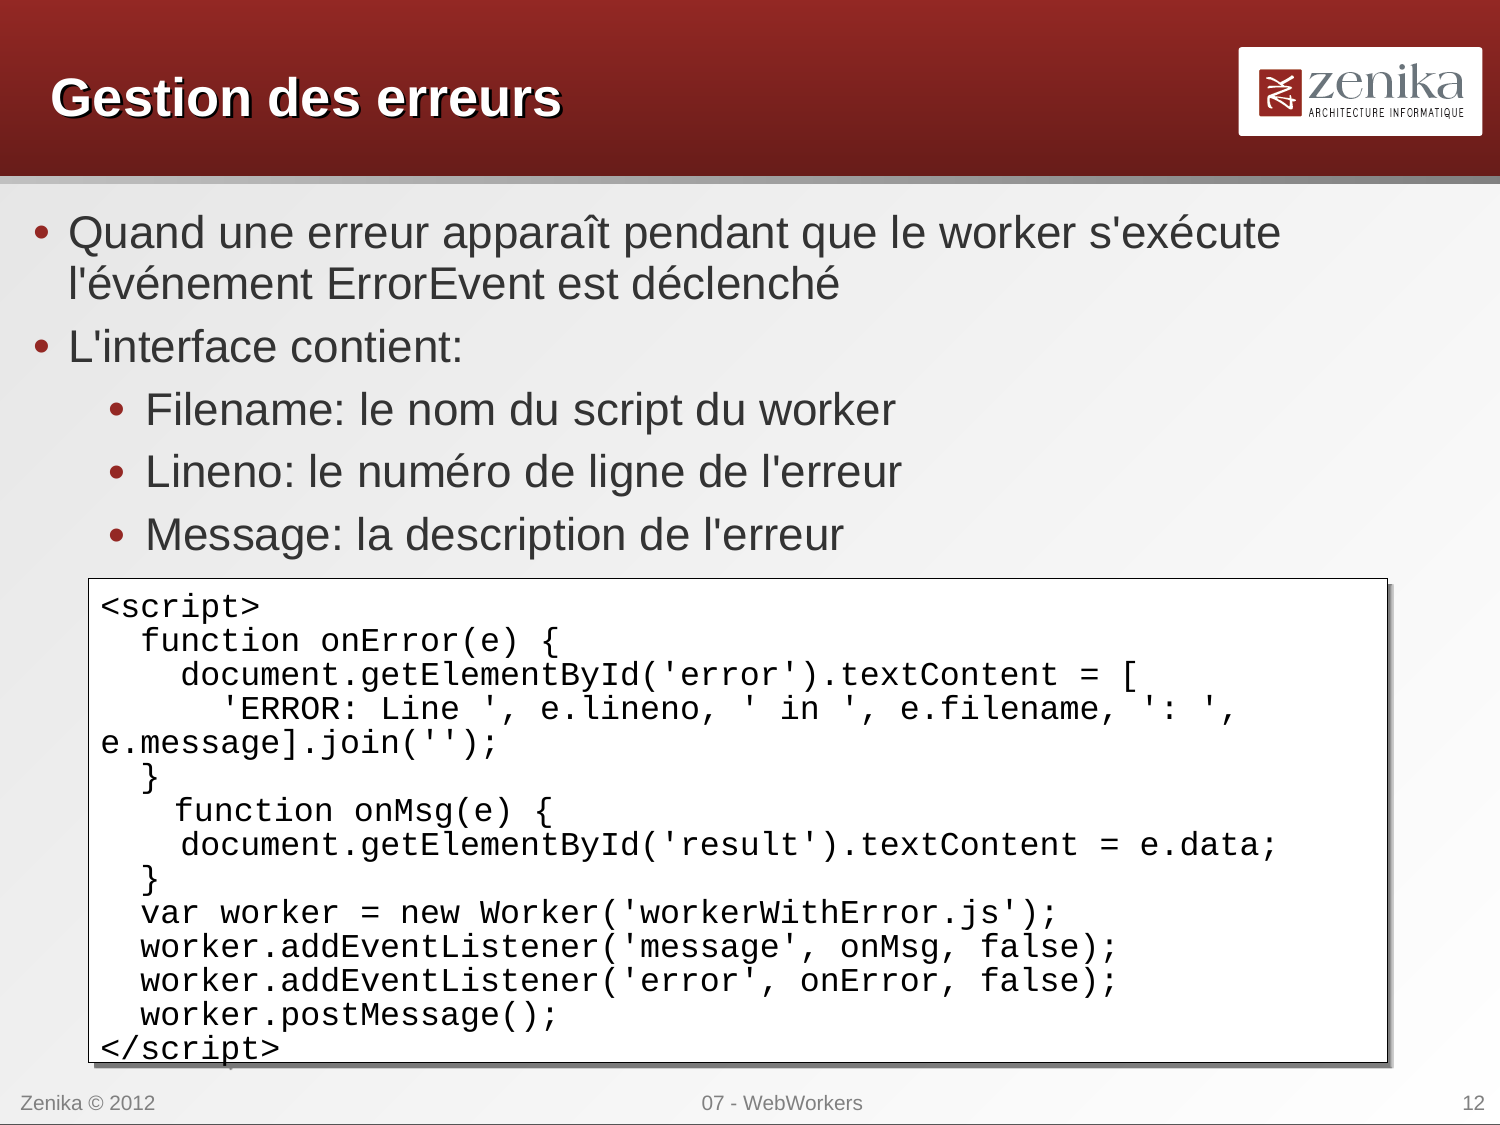

# Gestion des erreurs
Quand une erreur apparaît pendant que le worker s'exécute l'événement ErrorEvent est déclenché
L'interface contient:
Filename: le nom du script du worker
Lineno: le numéro de ligne de l'erreur
Message: la description de l'erreur
<script>
 function onError(e) {
 document.getElementById('error').textContent = [
 'ERROR: Line ', e.lineno, ' in ', e.filename, ': ', e.message].join('');
 }
	function onMsg(e) {
 document.getElementById('result').textContent = e.data;
 }
 var worker = new Worker('workerWithError.js');
 worker.addEventListener('message', onMsg, false);
 worker.addEventListener('error', onError, false);
 worker.postMessage();
</script>